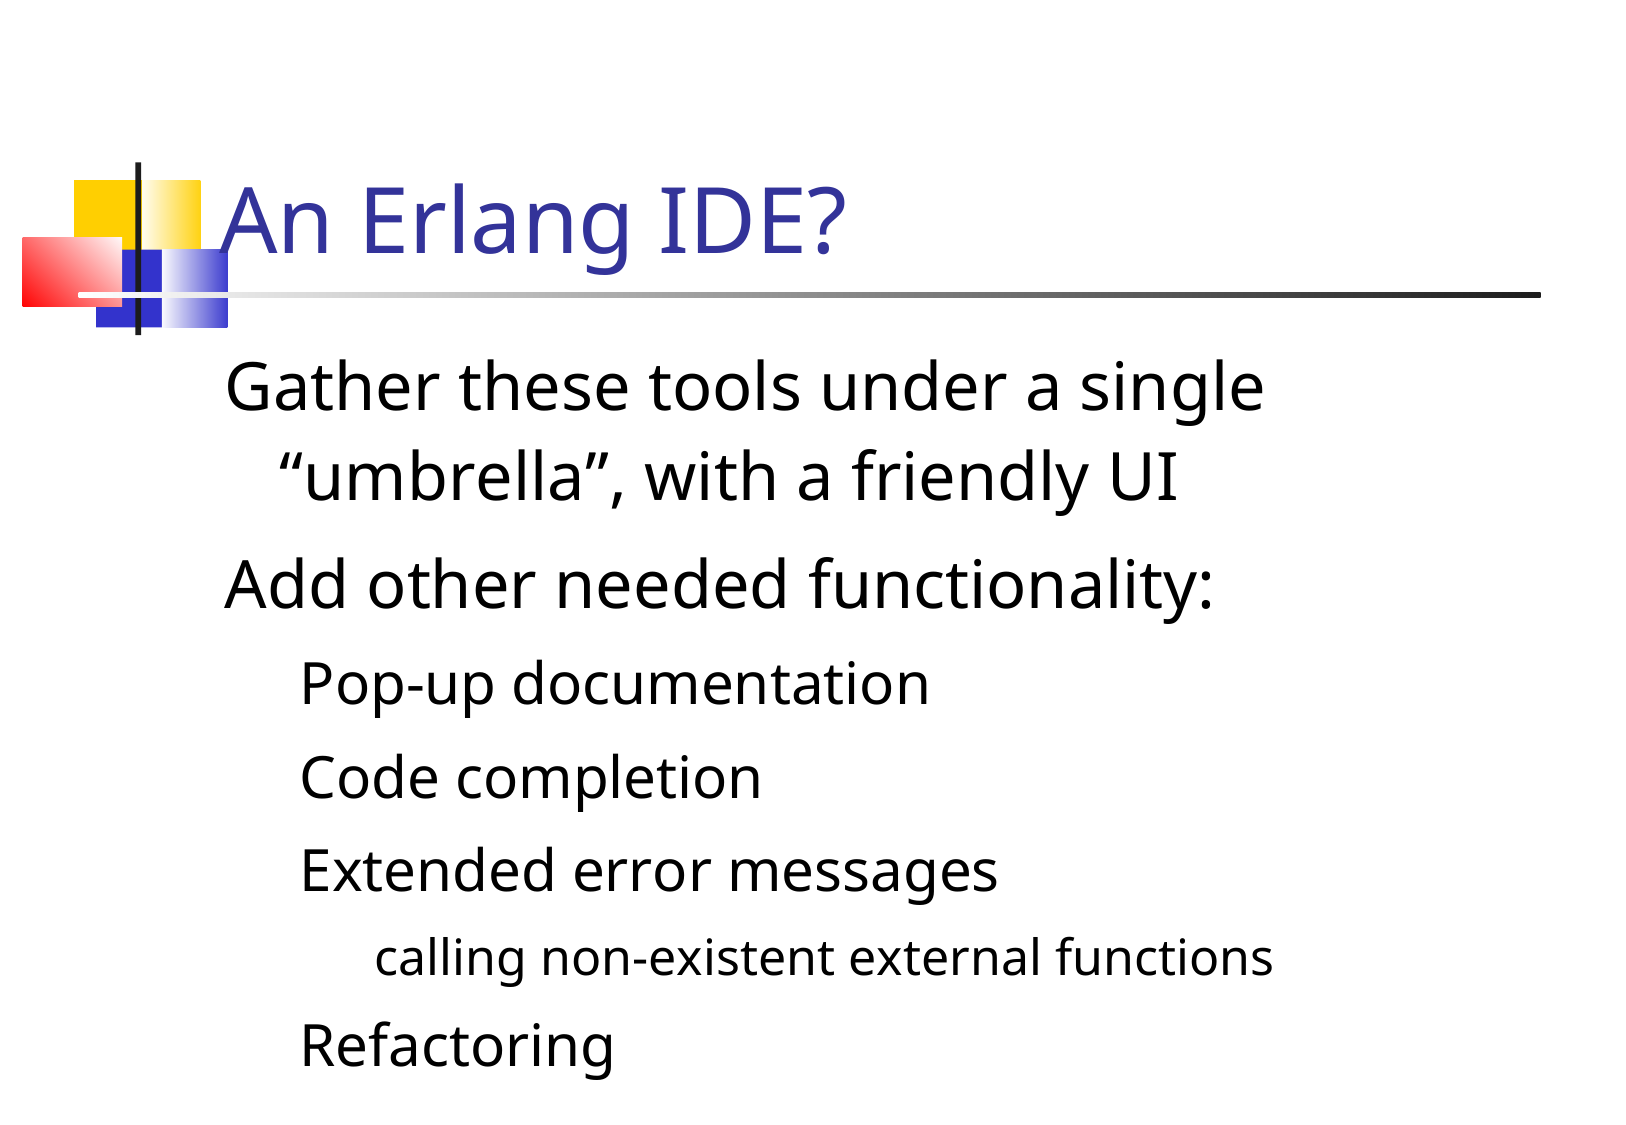

# An Erlang IDE?
Gather these tools under a single “umbrella”, with a friendly UI
Add other needed functionality:
Pop-up documentation
Code completion
Extended error messages
calling non-existent external functions
Refactoring